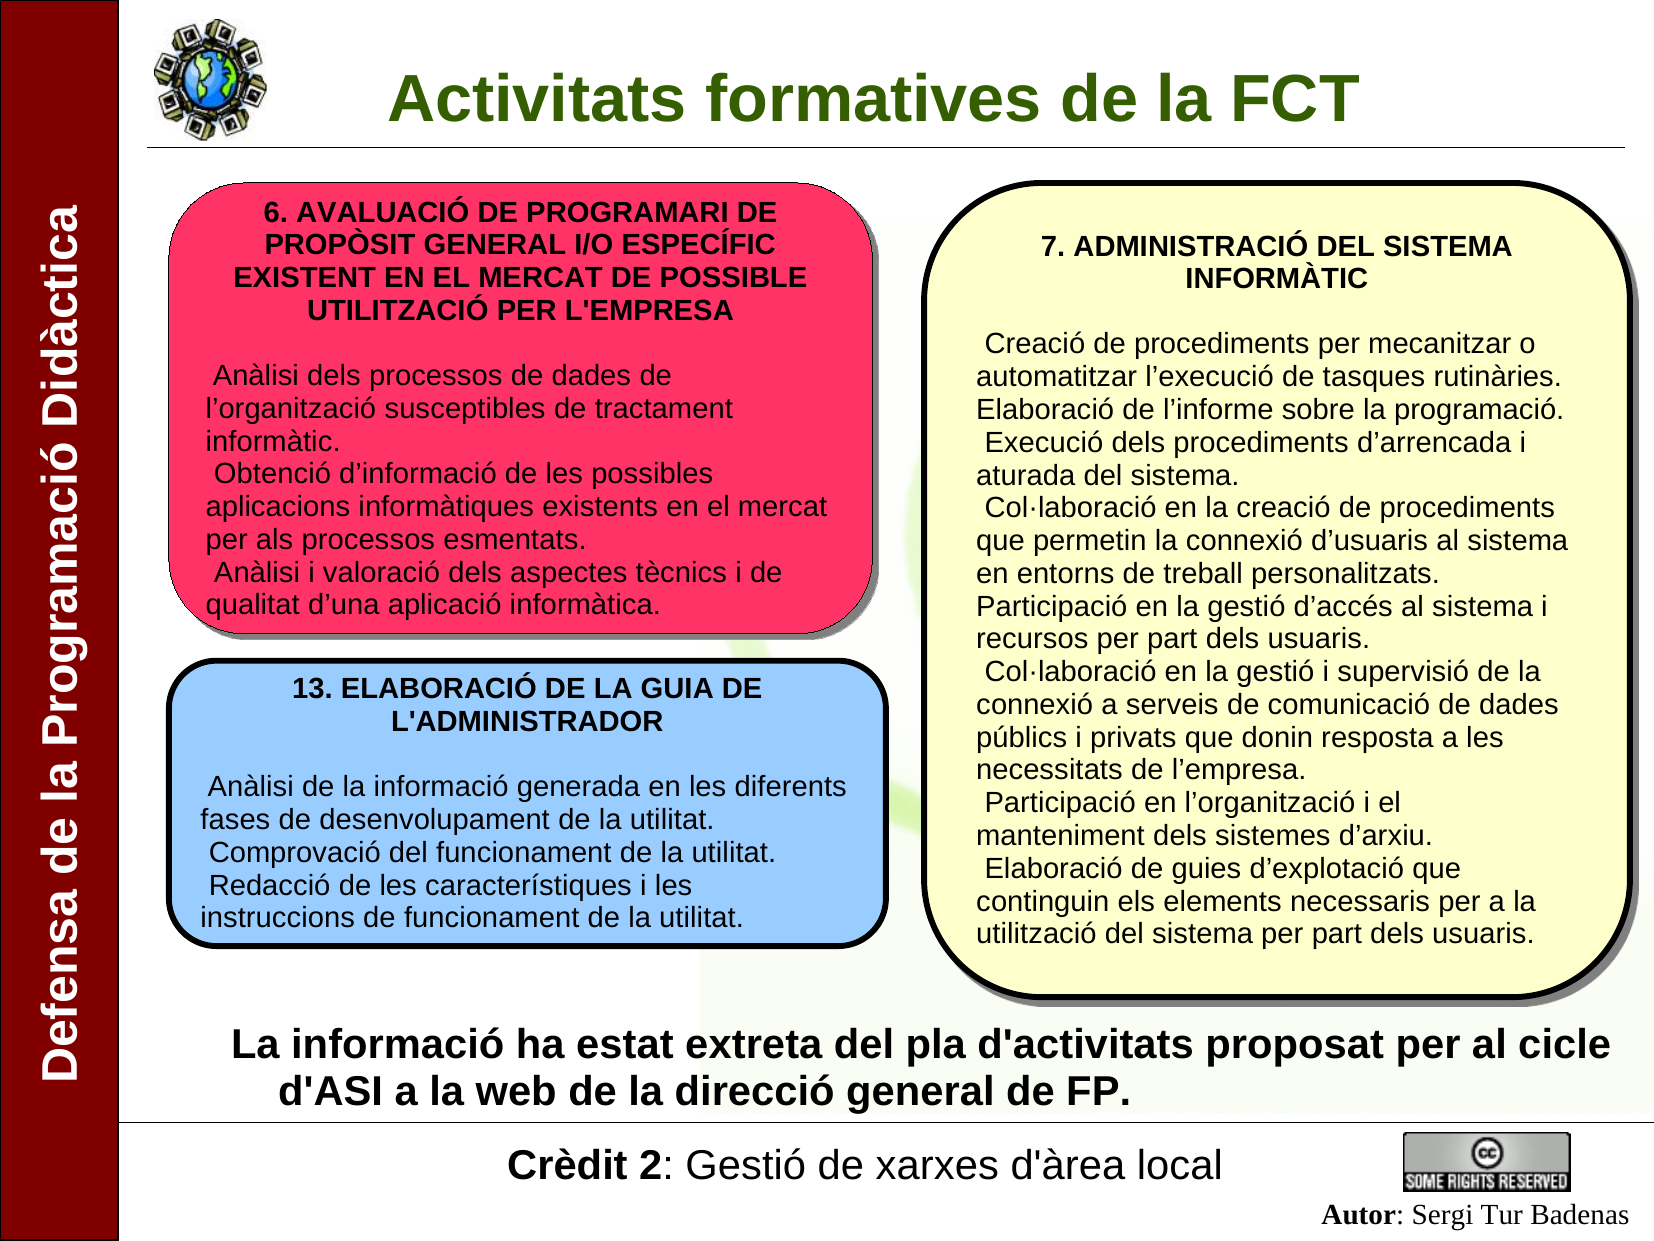

# Activitats formatives de la FCT
6. AVALUACIÓ DE PROGRAMARI DE PROPÒSIT GENERAL I/O ESPECÍFIC EXISTENT EN EL MERCAT DE POSSIBLE UTILITZACIÓ PER L'EMPRESA
 Anàlisi dels processos de dades de l’organització susceptibles de tractament informàtic.
 Obtenció d’informació de les possibles aplicacions informàtiques existents en el mercat per als processos esmentats.
 Anàlisi i valoració dels aspectes tècnics i de qualitat d’una aplicació informàtica.
7. ADMINISTRACIÓ DEL SISTEMA INFORMÀTIC
 Creació de procediments per mecanitzar o automatitzar l’execució de tasques rutinàries.
Elaboració de l’informe sobre la programació.
 Execució dels procediments d’arrencada i aturada del sistema.
 Col·laboració en la creació de procediments que permetin la connexió d’usuaris al sistema en entorns de treball personalitzats. Participació en la gestió d’accés al sistema i recursos per part dels usuaris.
 Col·laboració en la gestió i supervisió de la connexió a serveis de comunicació de dades públics i privats que donin resposta a les necessitats de l’empresa.
 Participació en l’organització i el manteniment dels sistemes d’arxiu.
 Elaboració de guies d’explotació que continguin els elements necessaris per a la utilització del sistema per part dels usuaris.
13. ELABORACIÓ DE LA GUIA DE L'ADMINISTRADOR
 Anàlisi de la informació generada en les diferents fases de desenvolupament de la utilitat.
 Comprovació del funcionament de la utilitat.
 Redacció de les característiques i les instruccions de funcionament de la utilitat.
La informació ha estat extreta del pla d'activitats proposat per al cicle d'ASI a la web de la direcció general de FP.